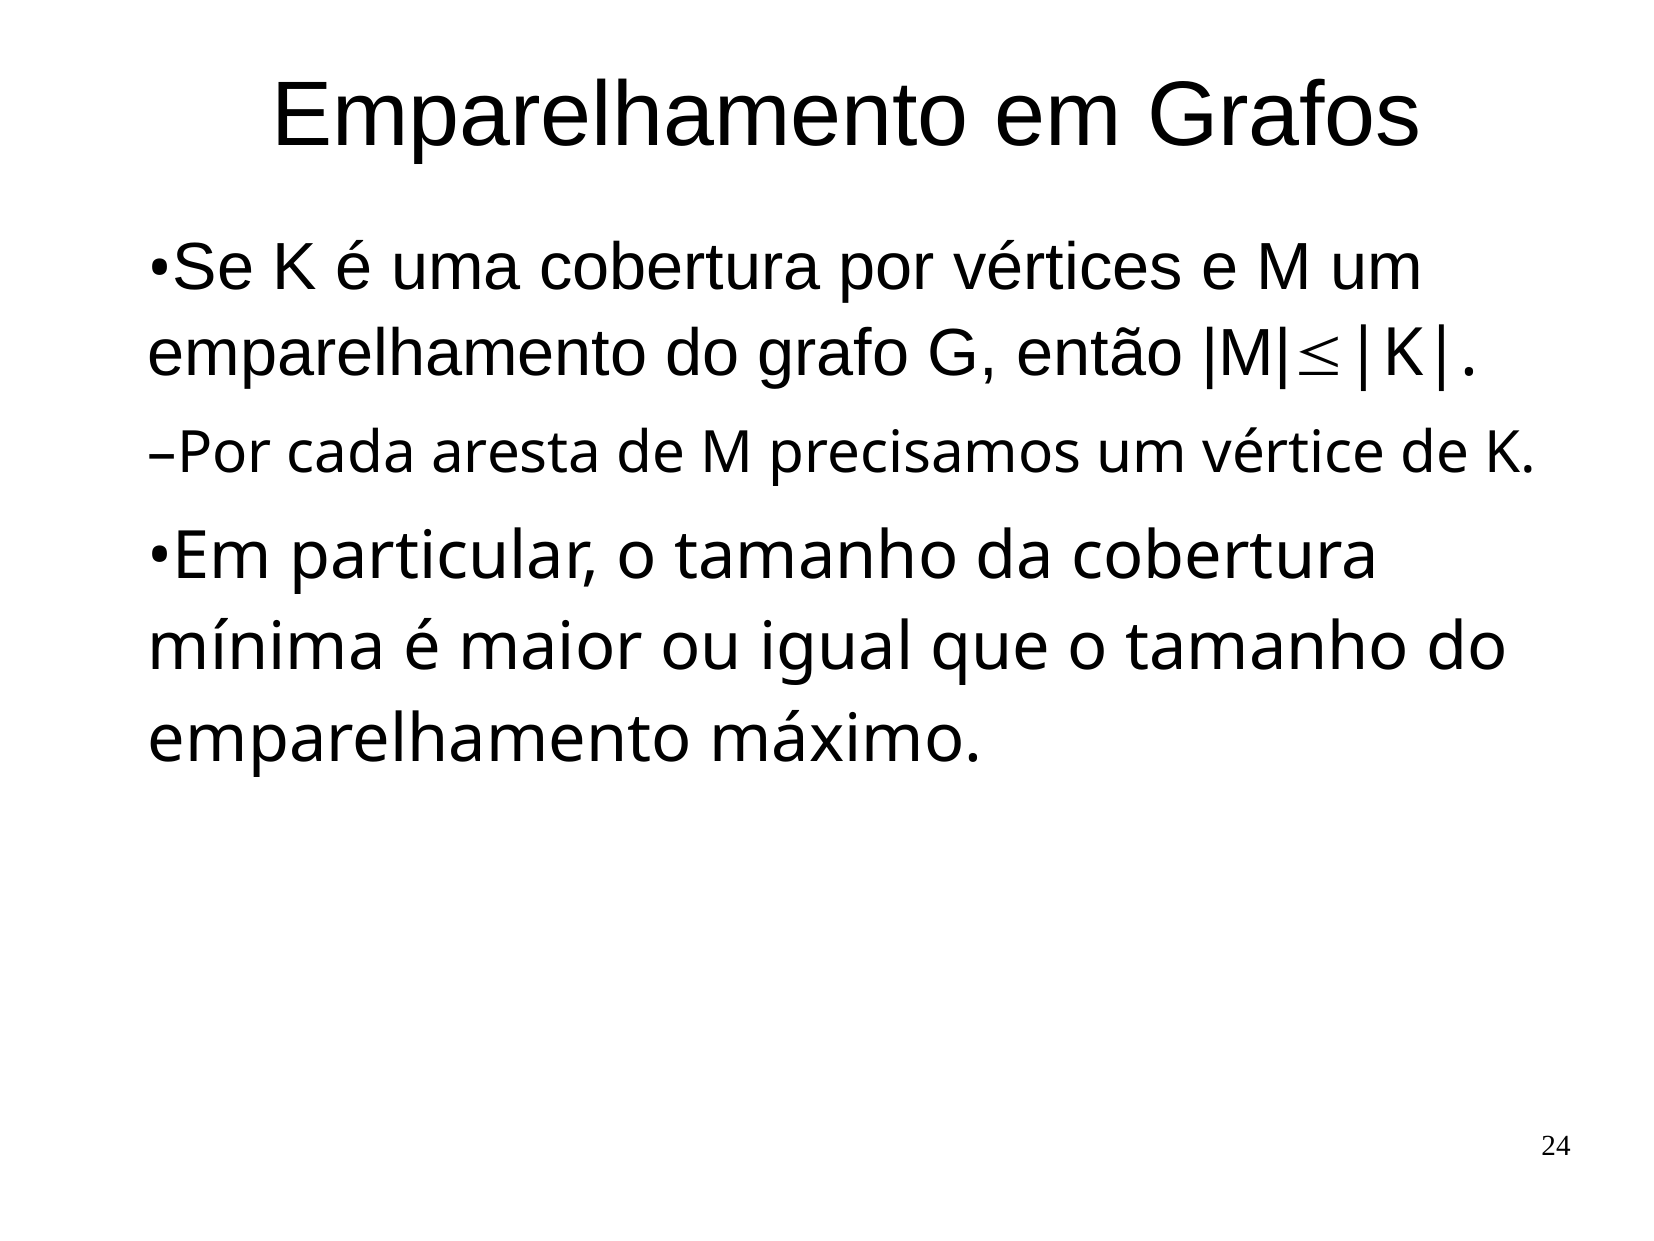

# Emparelhamento em Grafos
Se K é uma cobertura por vértices e M um emparelhamento do grafo G, então |M||K|.
Por cada aresta de M precisamos um vértice de K.
Em particular, o tamanho da cobertura mínima é maior ou igual que o tamanho do emparelhamento máximo.
24